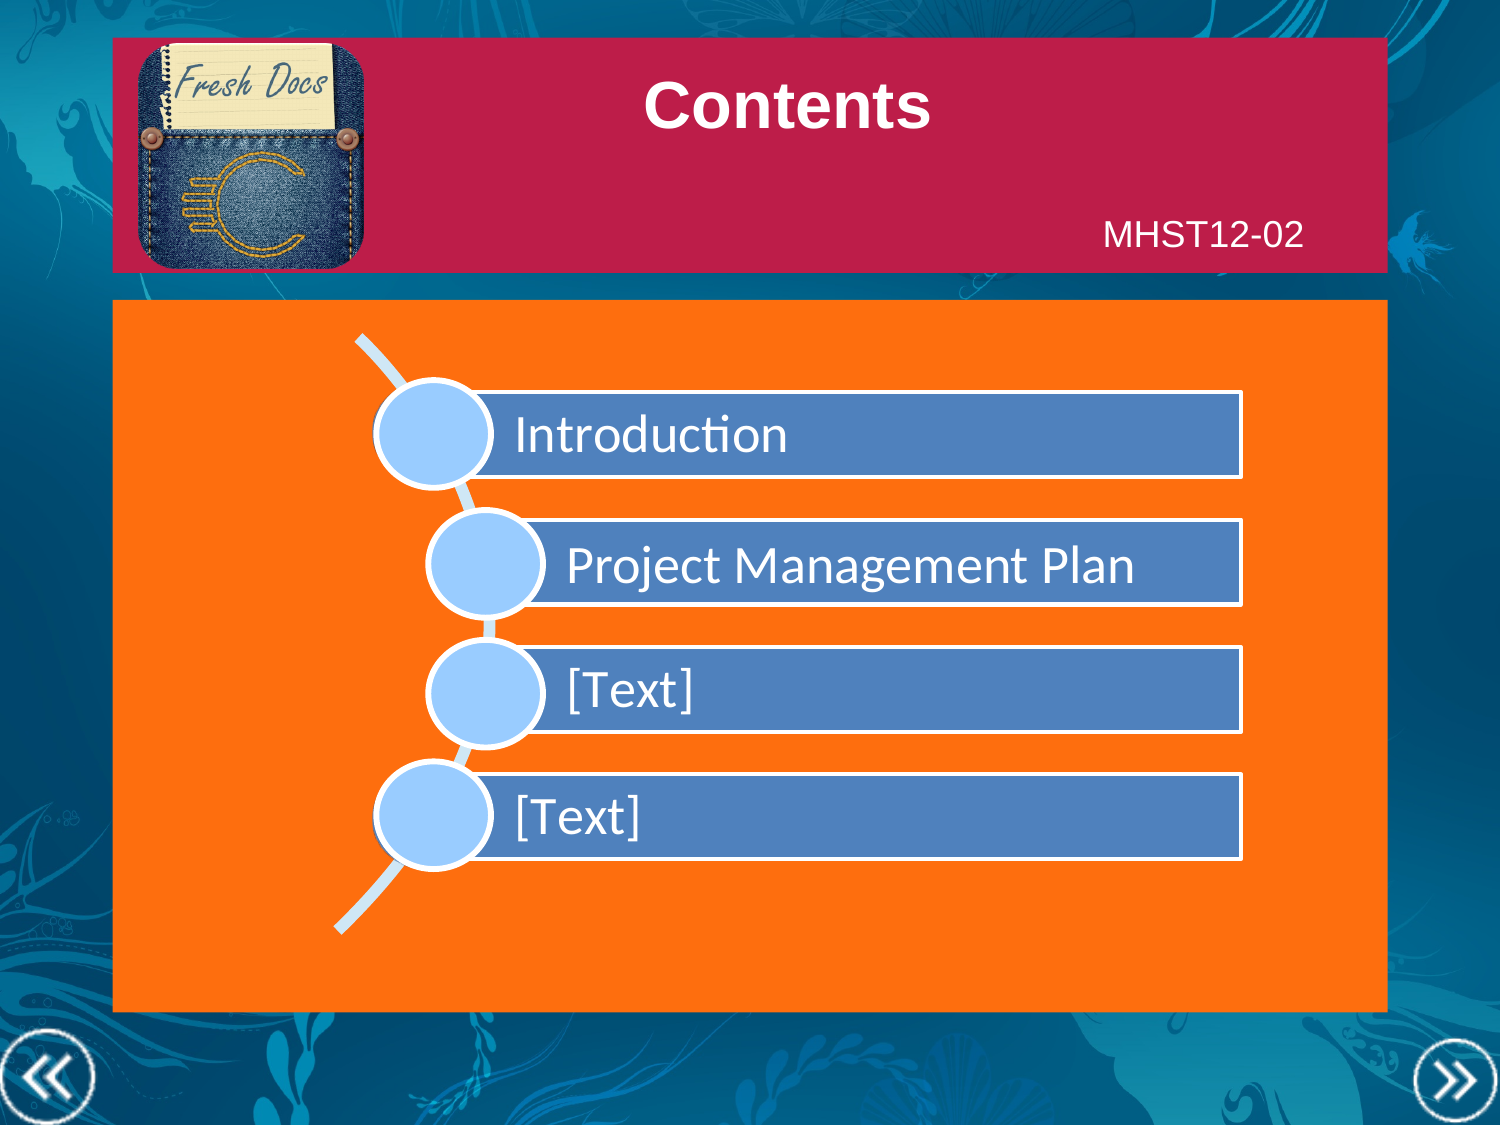

Contents
MHST12-02
Introduction
Project Management Plan
[Text]
[Text]